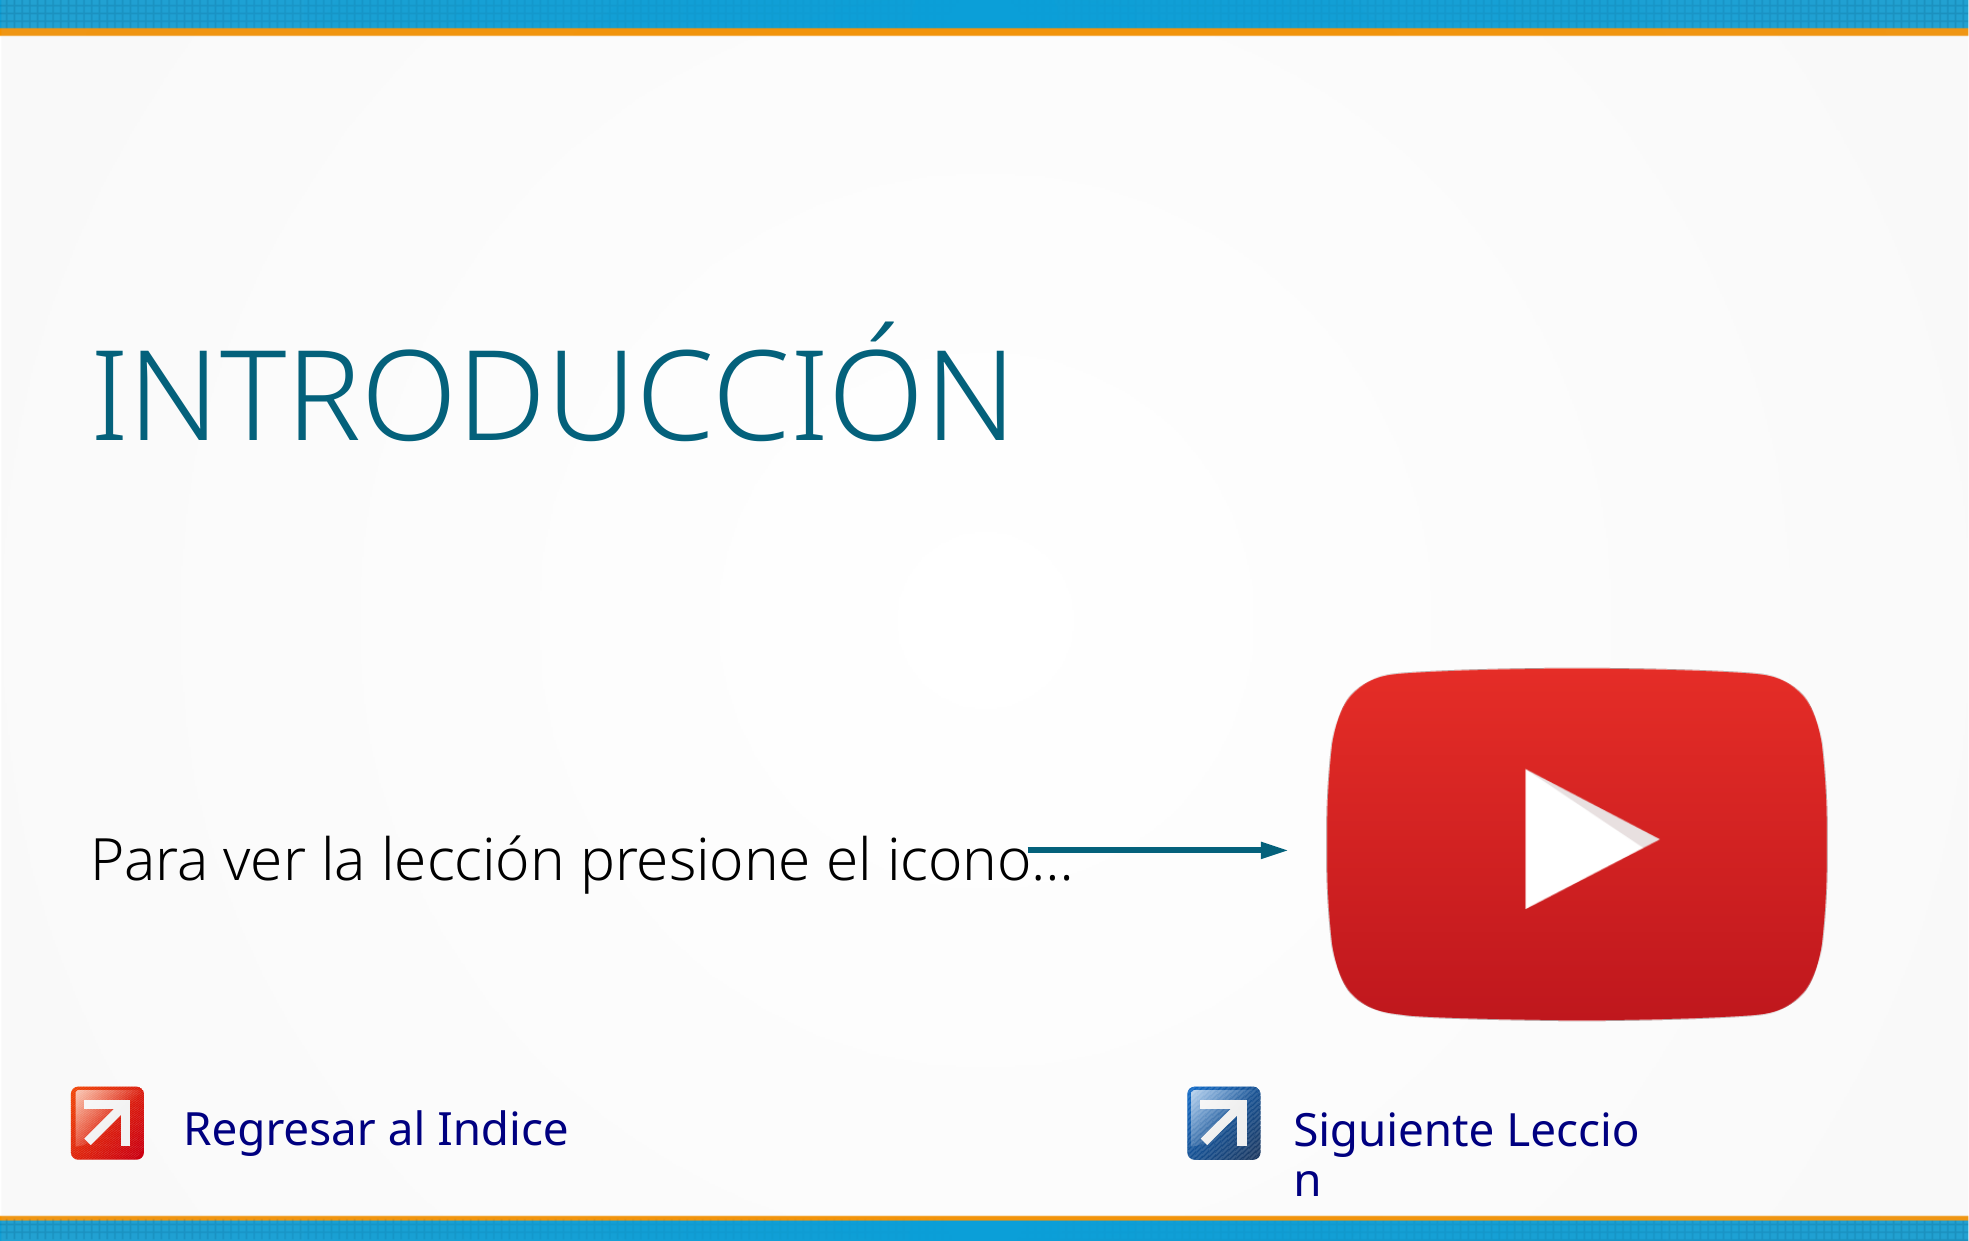

# INTRODUCCIÓN Para ver la lección presione el icono…
Regresar al Indice
Siguiente Leccion